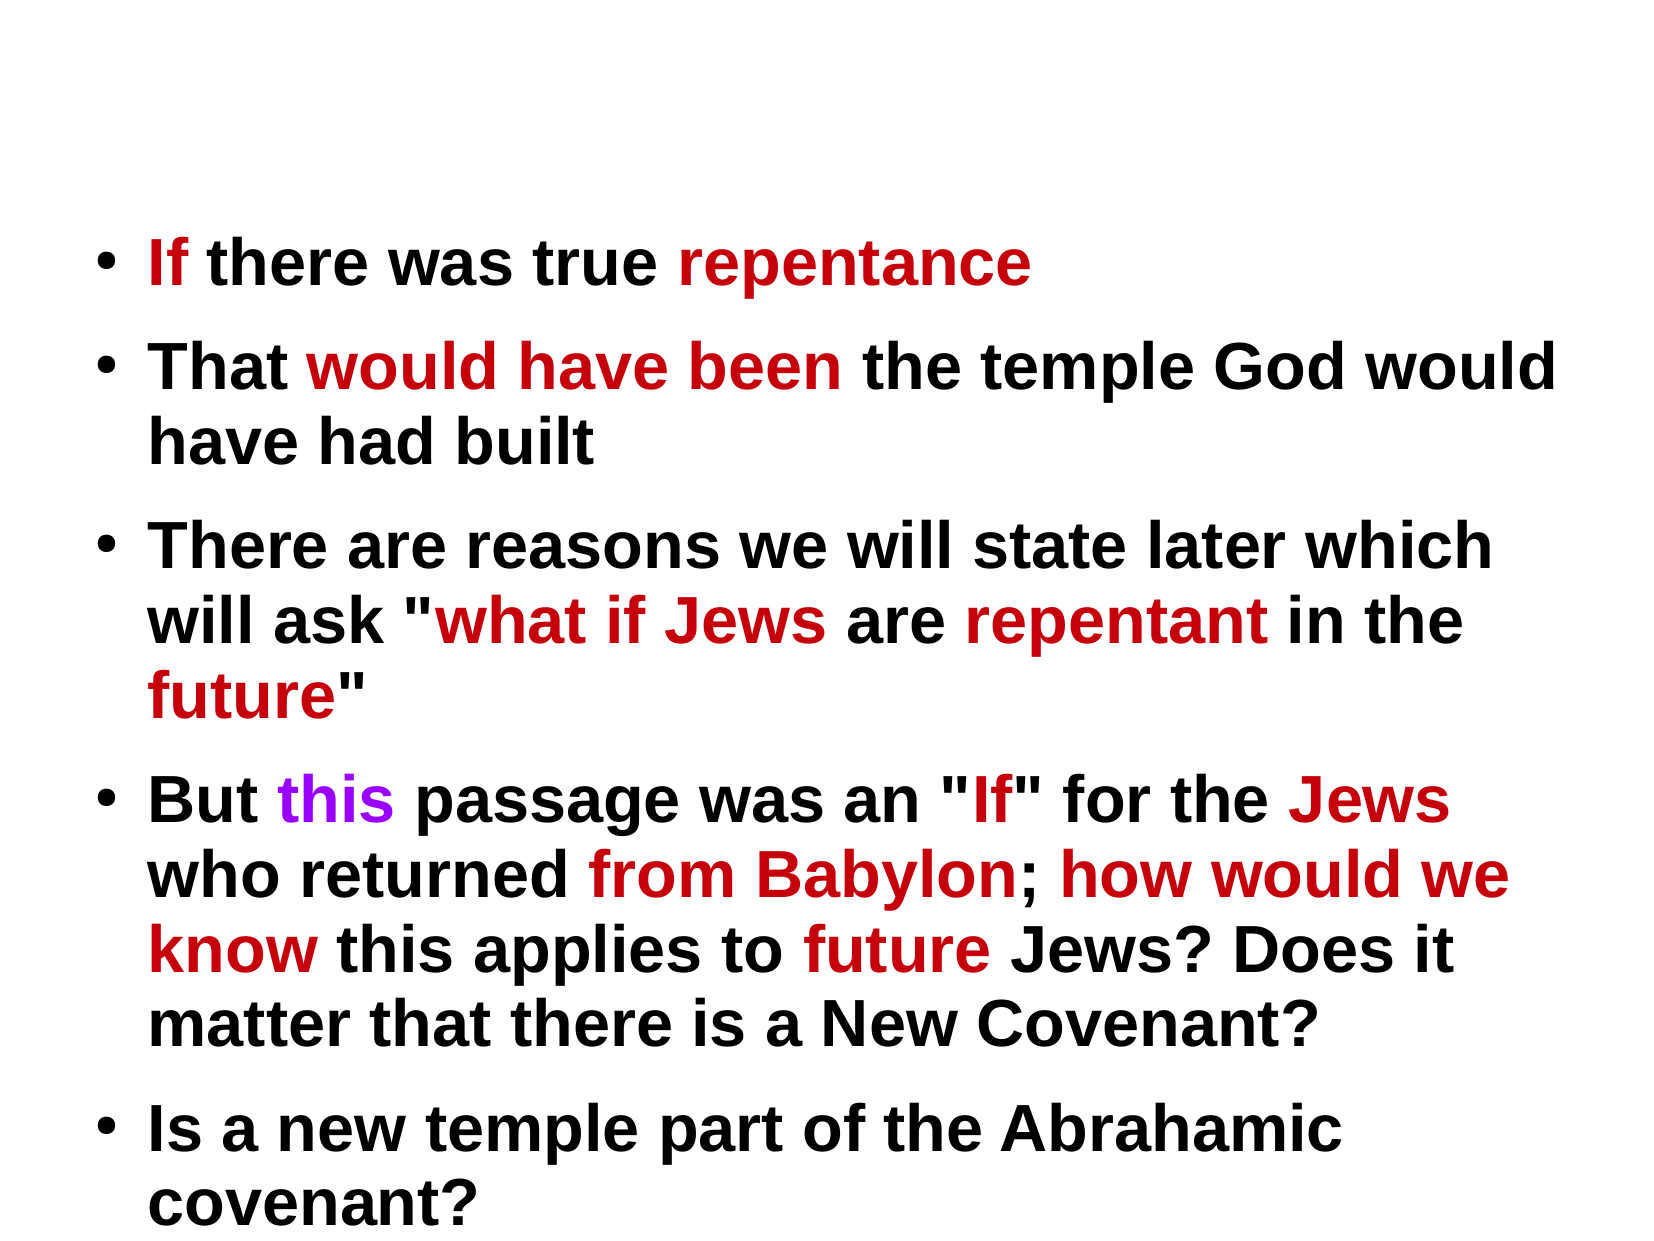

#
If there was true repentance
That would have been the temple God would have had built
There are reasons we will state later which will ask "what if Jews are repentant in the future"
But this passage was an "If" for the Jews who returned from Babylon; how would we know this applies to future Jews? Does it matter that there is a New Covenant?
Is a new temple part of the Abrahamic covenant?